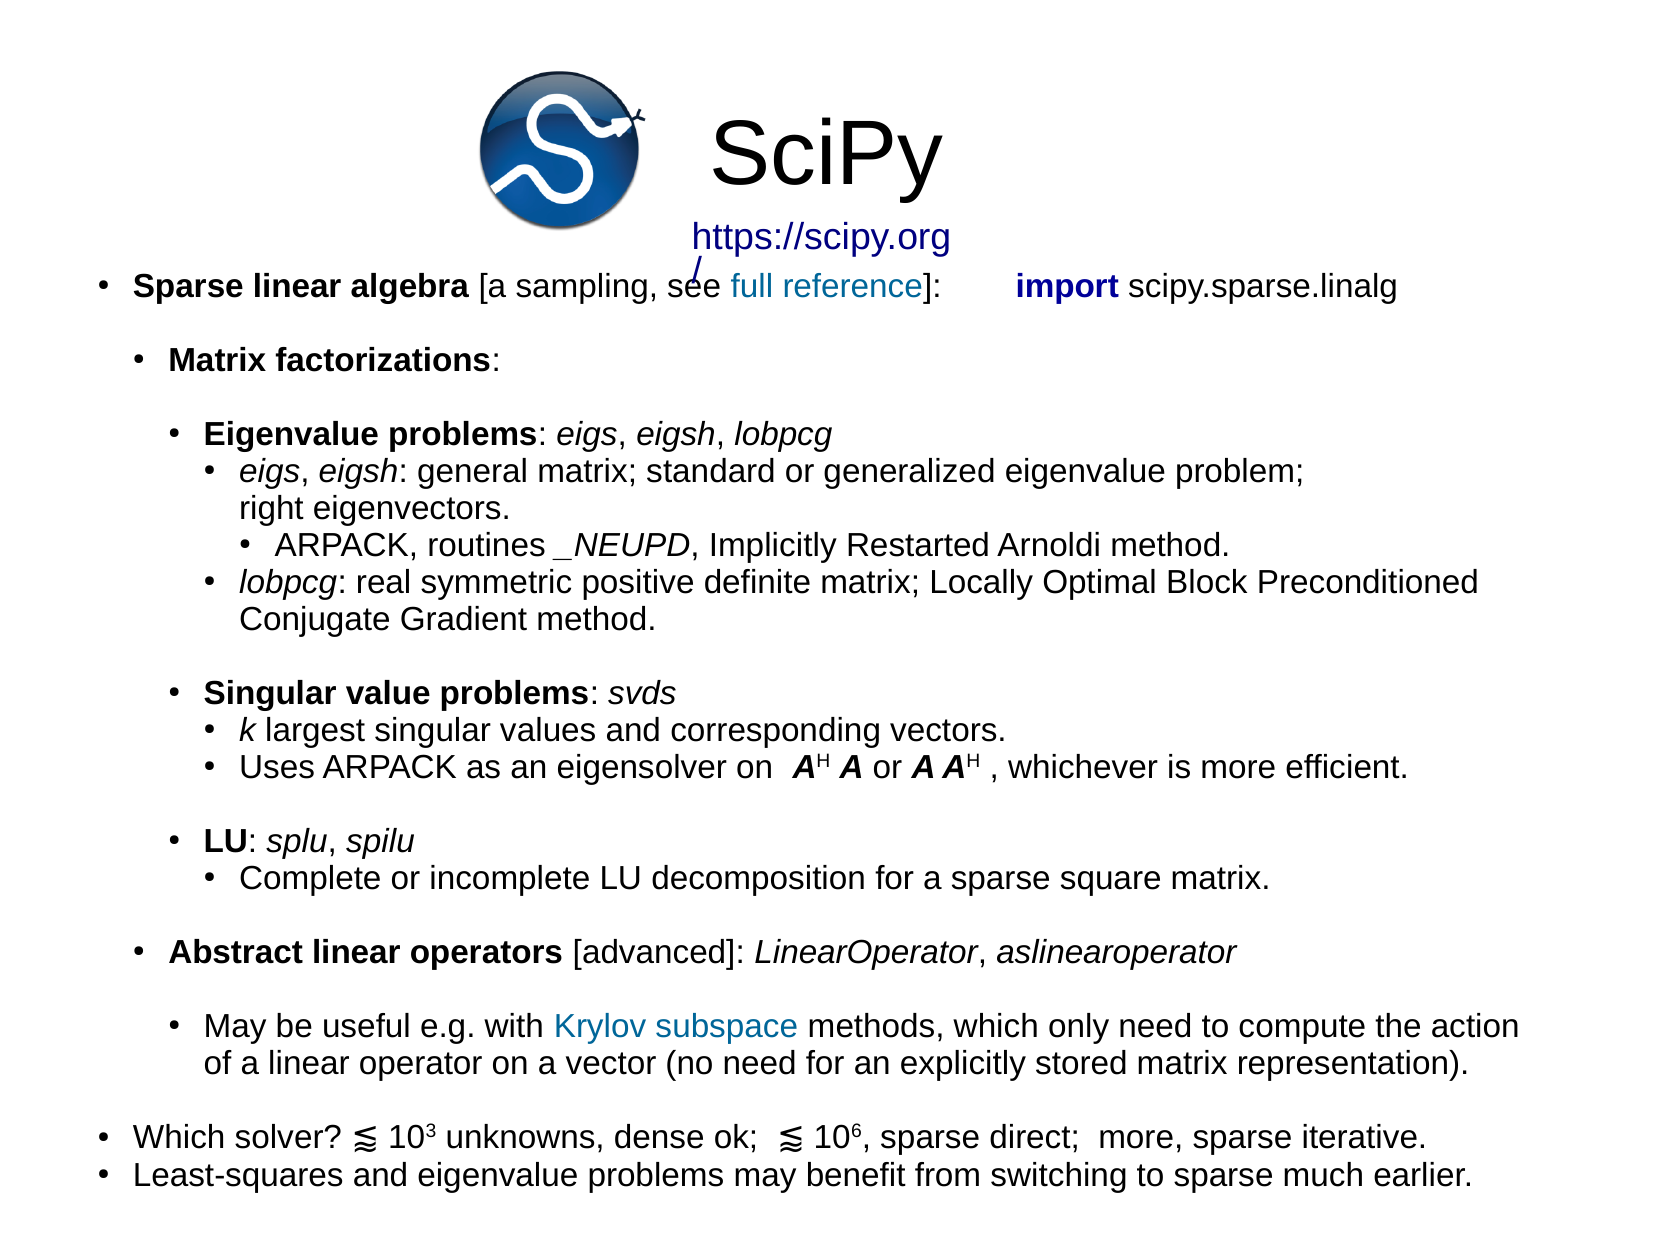

# SciPy
https://scipy.org/
Sparse linear algebra [a sampling, see full reference]: import scipy.sparse.linalg
Matrix factorizations:
Eigenvalue problems: eigs, eigsh, lobpcg
eigs, eigsh: general matrix; standard or generalized eigenvalue problem;
right eigenvectors.
ARPACK, routines _NEUPD, Implicitly Restarted Arnoldi method.
lobpcg: real symmetric positive definite matrix; Locally Optimal Block Preconditioned Conjugate Gradient method.
Singular value problems: svds
k largest singular values and corresponding vectors.
Uses ARPACK as an eigensolver on AH A or A AH , whichever is more efficient.
LU: splu, spilu
Complete or incomplete LU decomposition for a sparse square matrix.
Abstract linear operators [advanced]: LinearOperator, aslinearoperator
May be useful e.g. with Krylov subspace methods, which only need to compute the action of a linear operator on a vector (no need for an explicitly stored matrix representation).
Which solver? ⪅ 103 unknowns, dense ok; ⪅ 106, sparse direct; more, sparse iterative.
Least-squares and eigenvalue problems may benefit from switching to sparse much earlier.